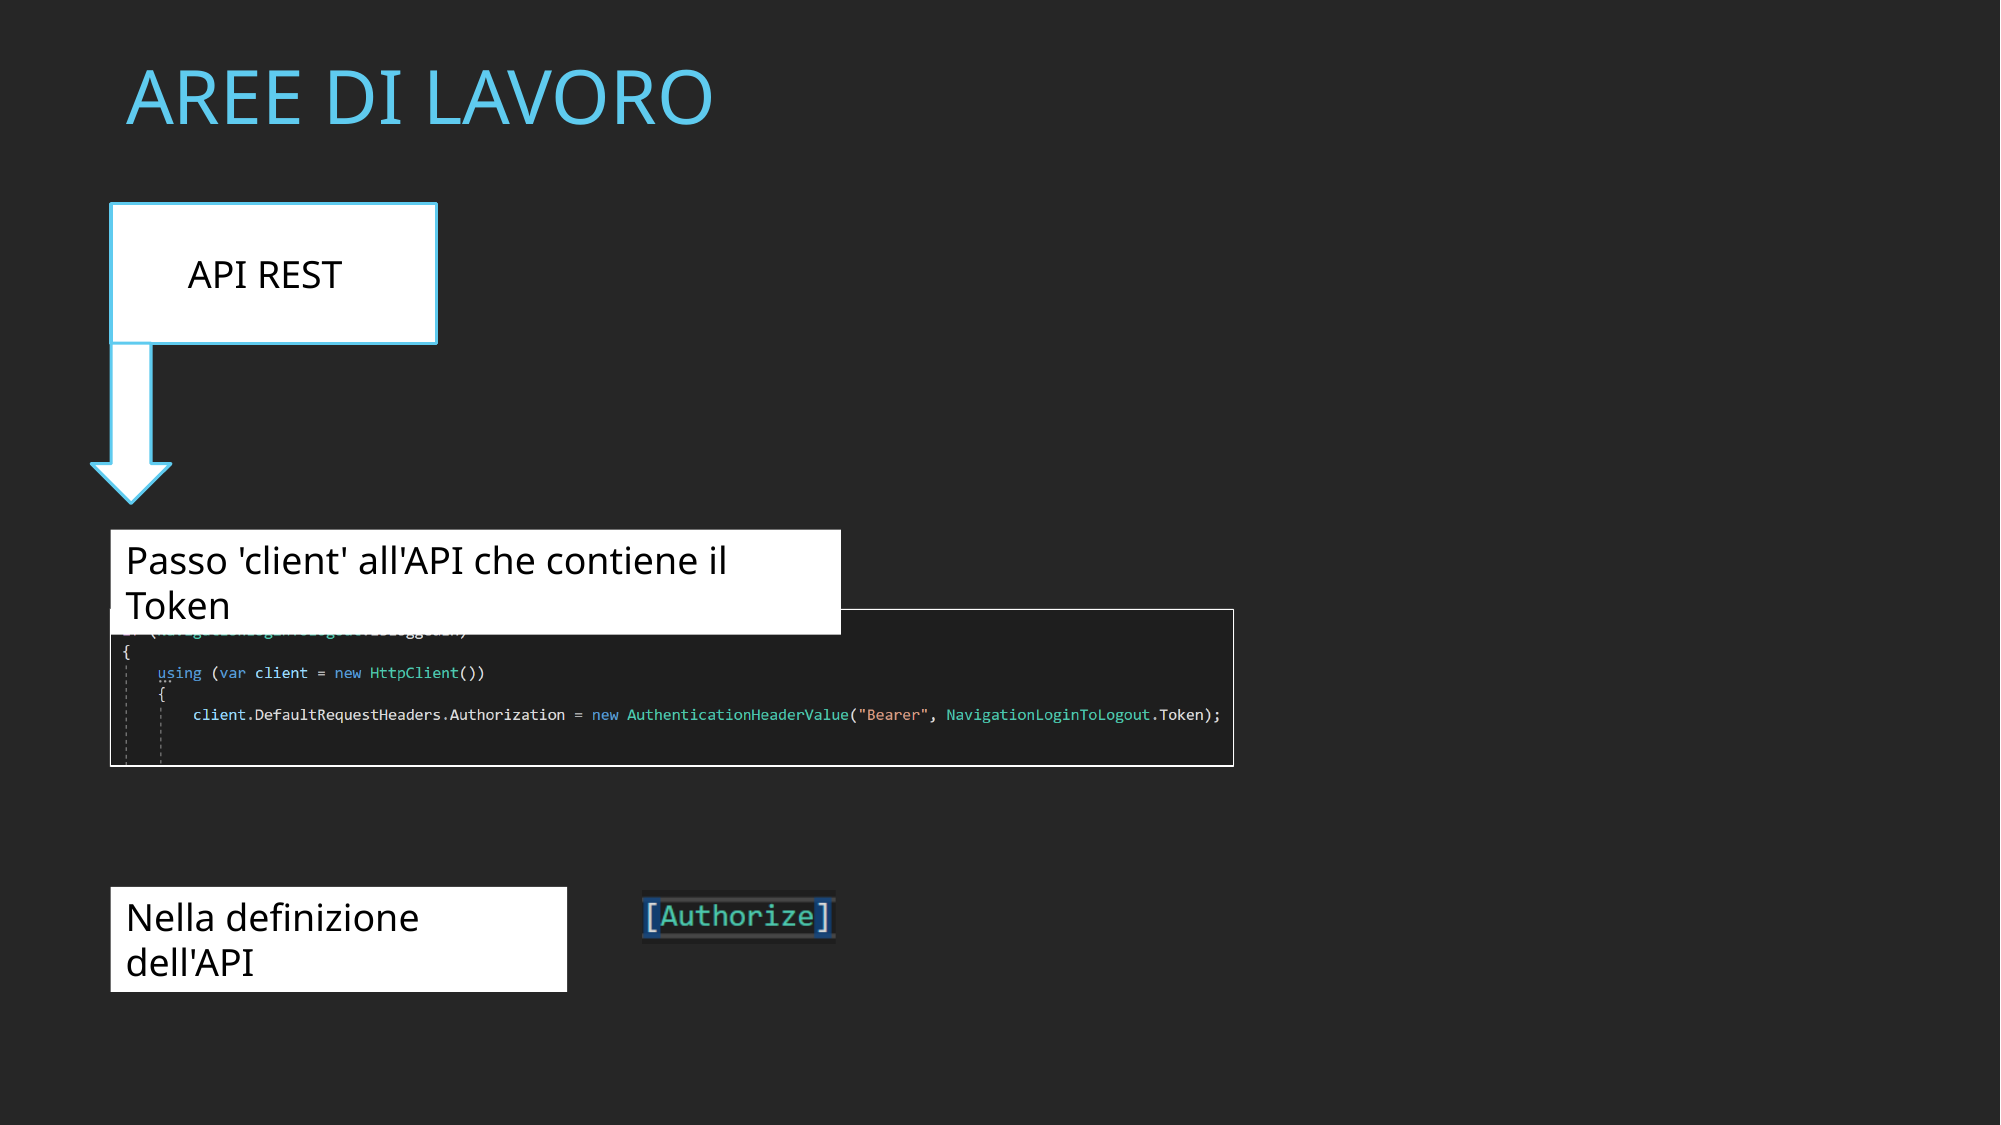

# AREE DI LAVORO
API REST
Passo 'client' all'API che contiene il Token
Nella definizione dell'API